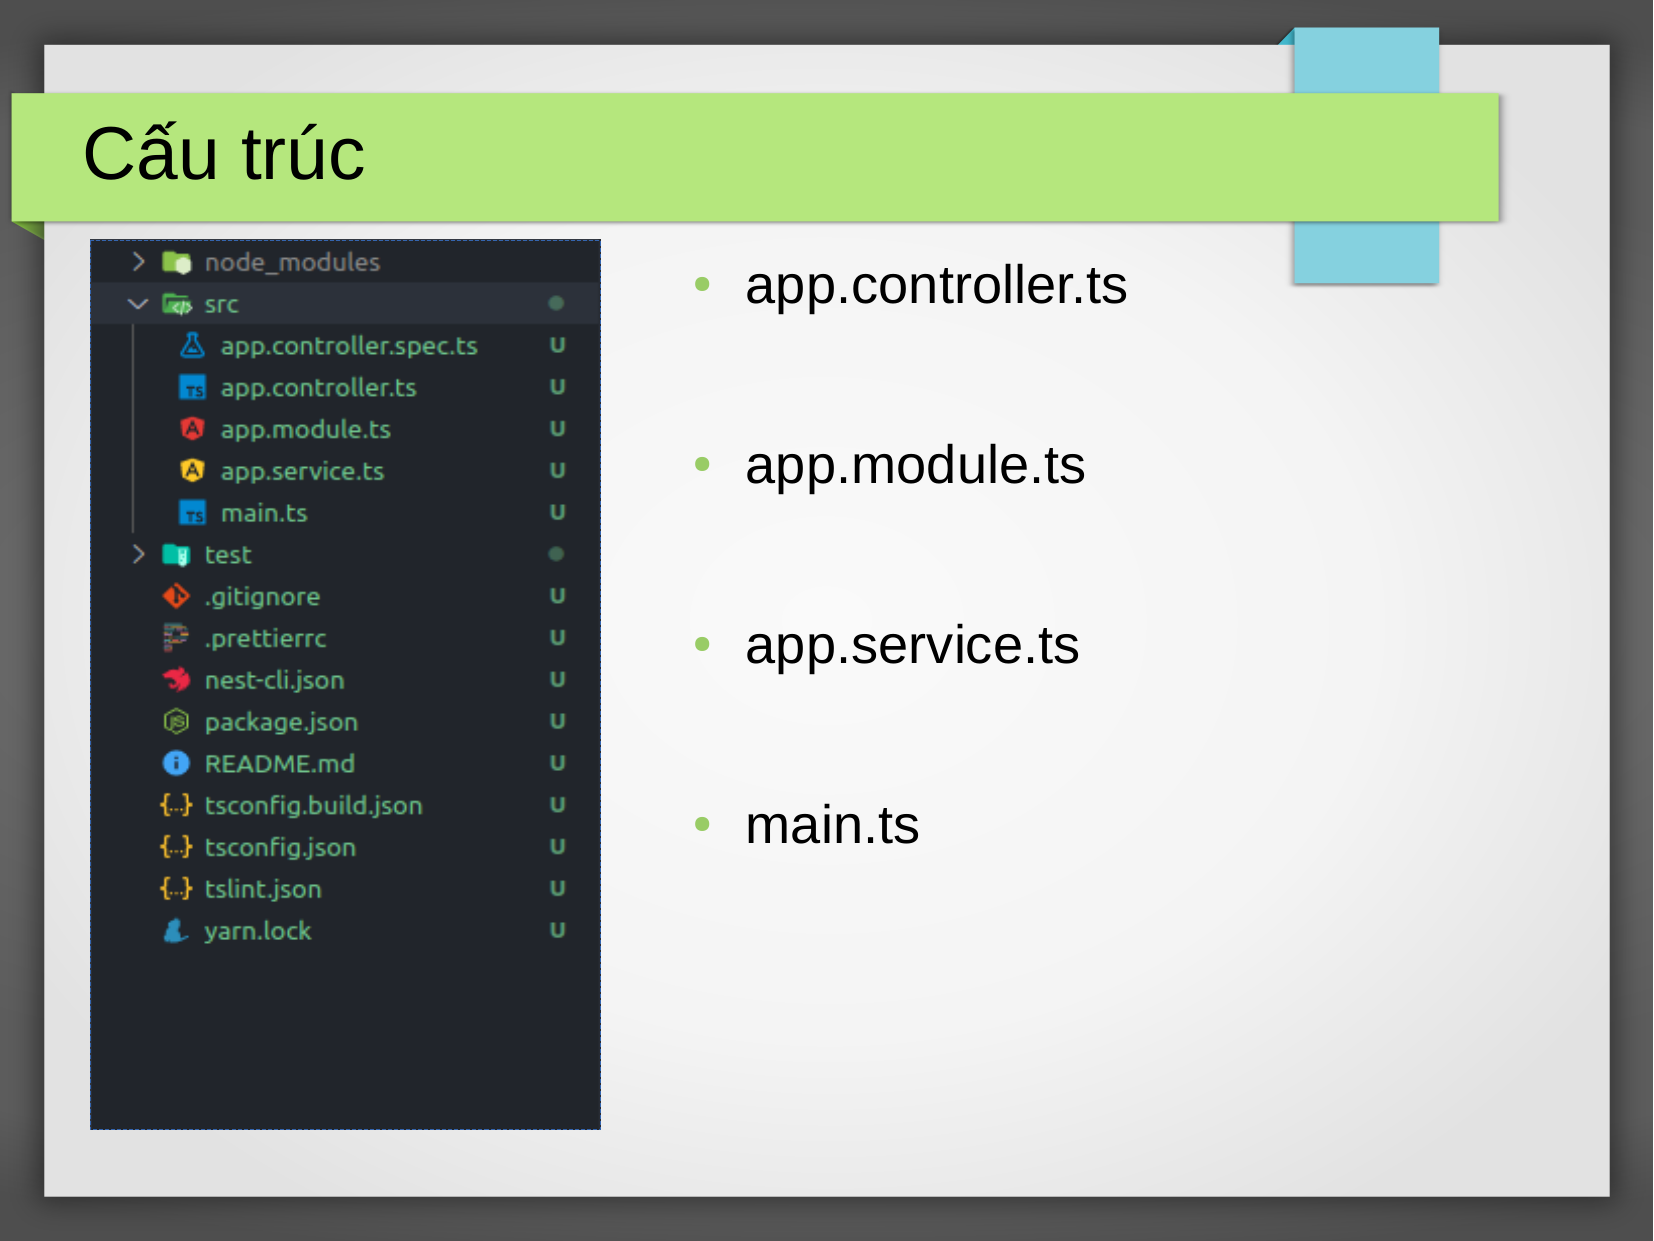

# Cấu trúc
app.controller.ts
app.module.ts
app.service.ts
main.ts